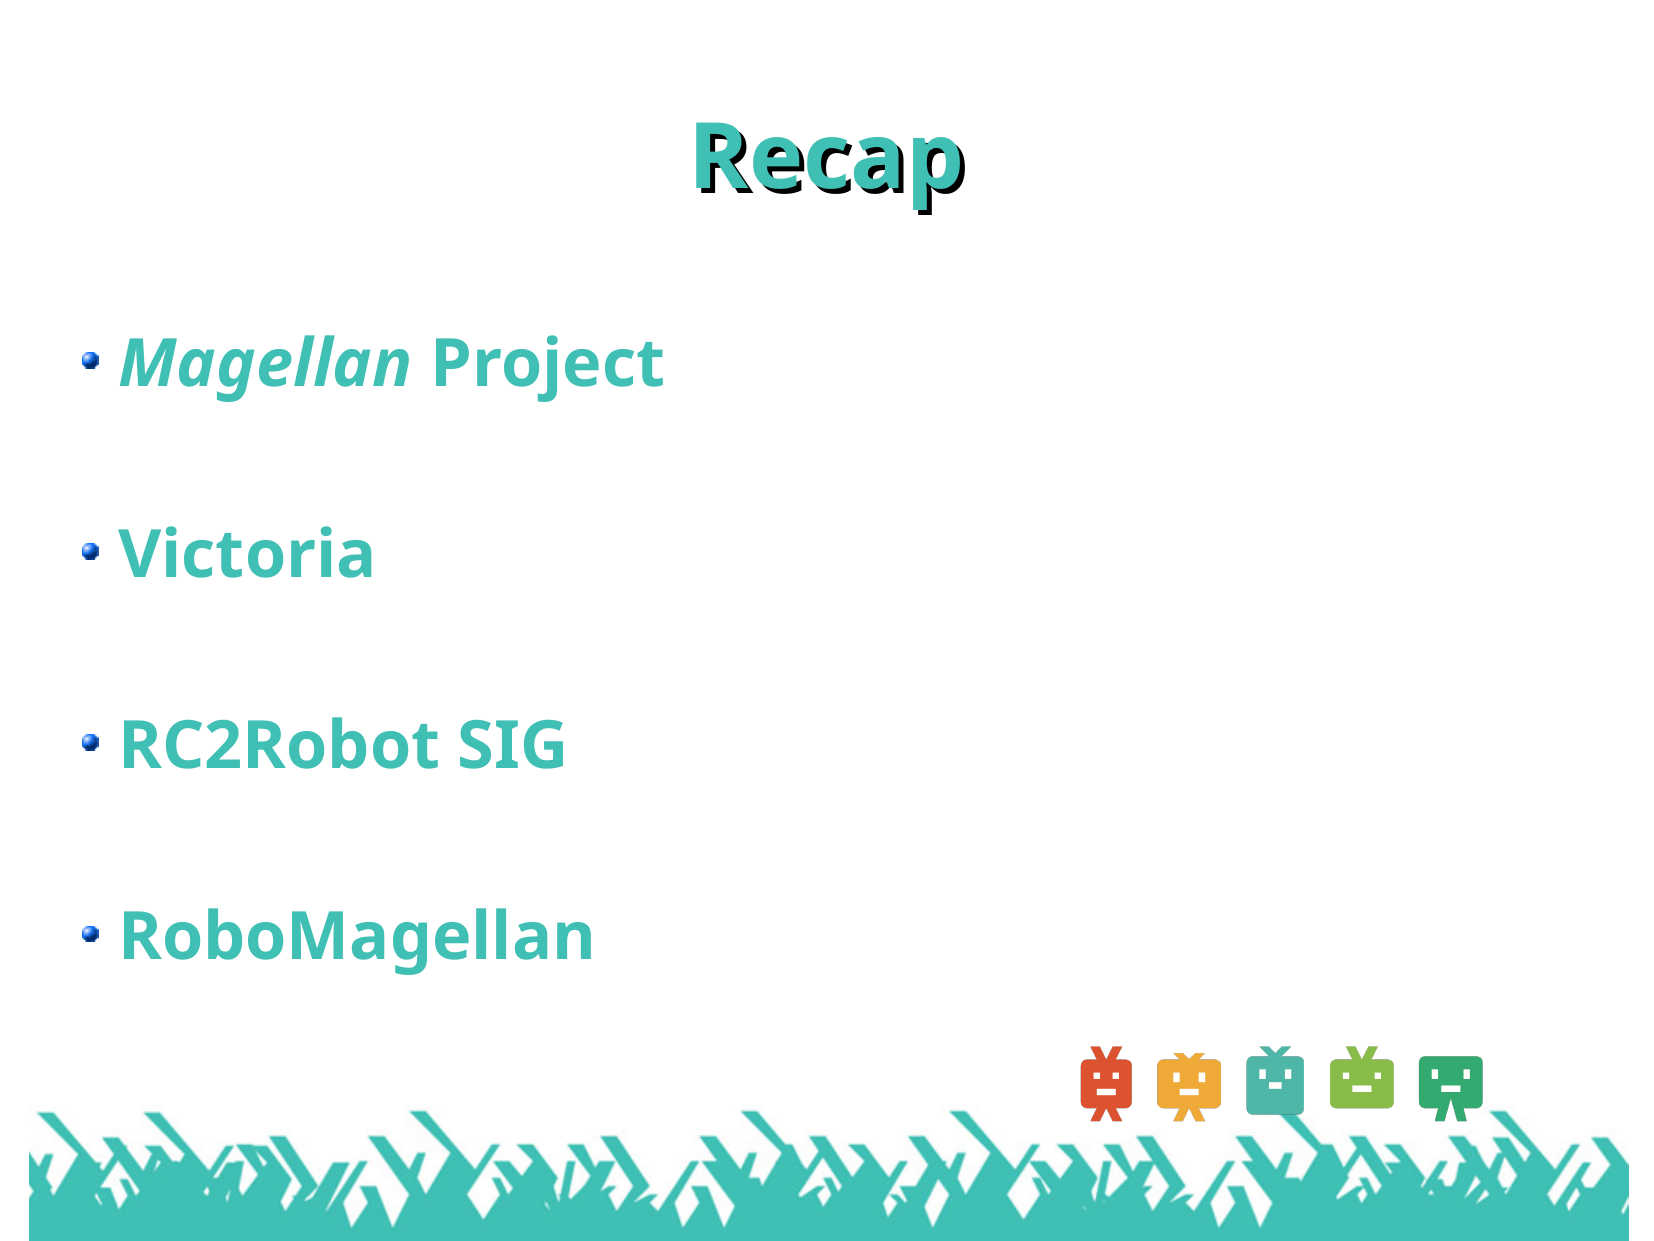

# Recap
Magellan Project
Victoria
RC2Robot SIG
RoboMagellan